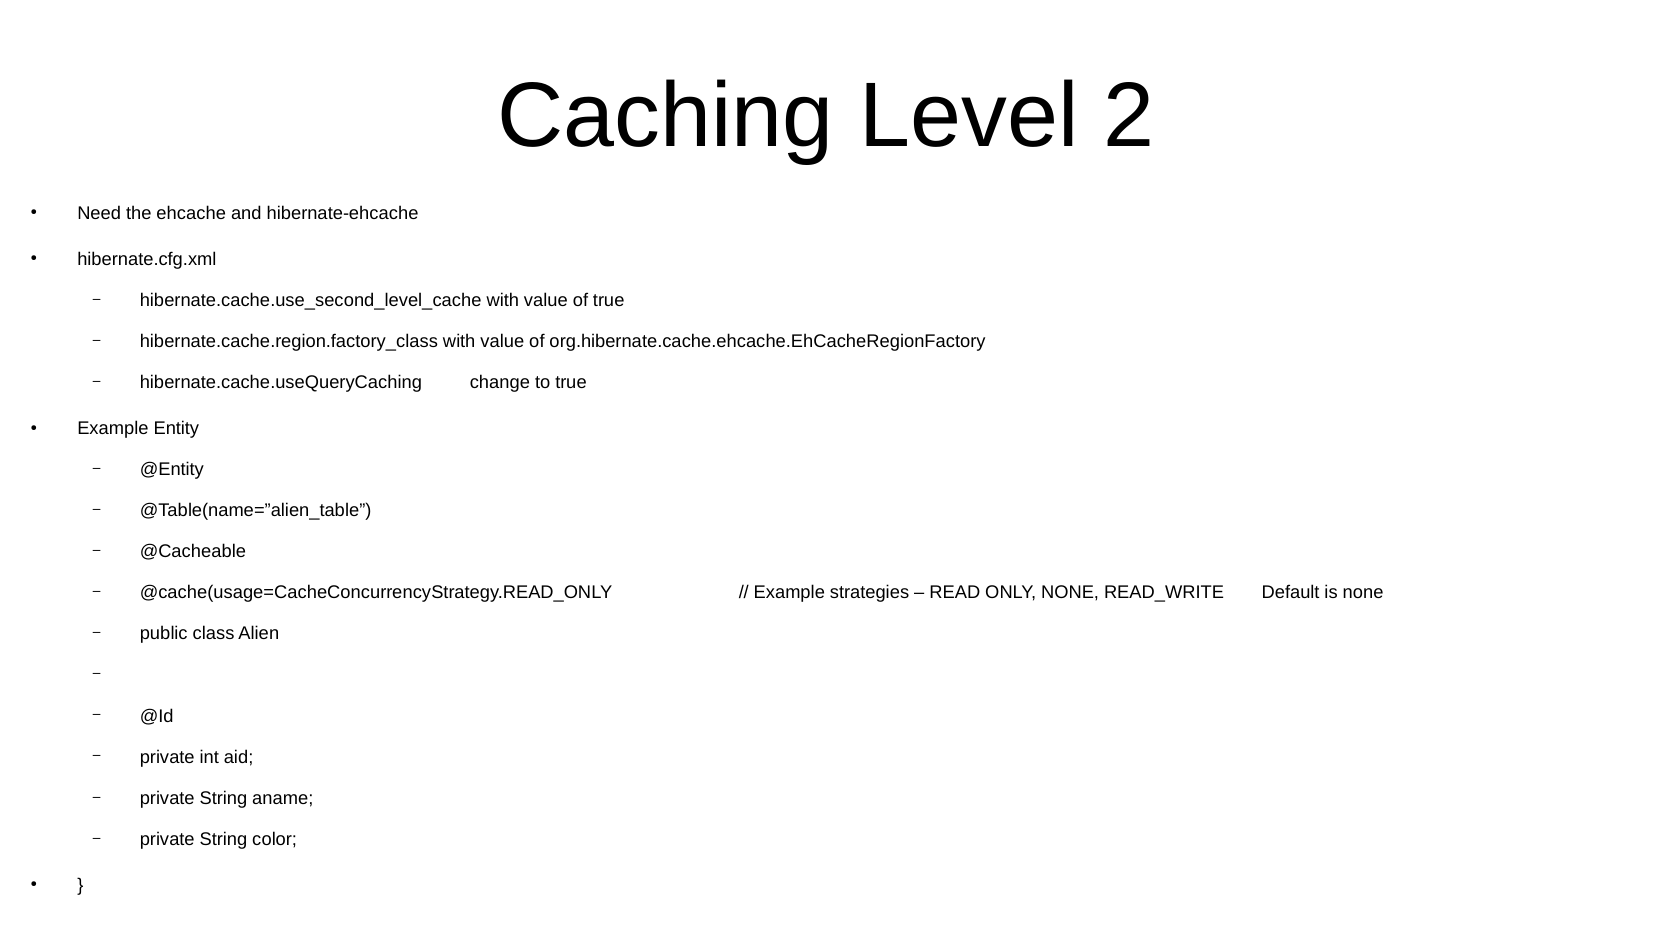

# Caching Level 2
Need the ehcache and hibernate-ehcache
hibernate.cfg.xml
hibernate.cache.use_second_level_cache with value of true
hibernate.cache.region.factory_class with value of org.hibernate.cache.ehcache.EhCacheRegionFactory
hibernate.cache.useQueryCaching	change to true
Example Entity
@Entity
@Table(name=”alien_table”)
@Cacheable
@cache(usage=CacheConcurrencyStrategy.READ_ONLY		 	 // Example strategies – READ ONLY, NONE, READ_WRITE 		Default is none
public class Alien
@Id
private int aid;
private String aname;
private String color;
}